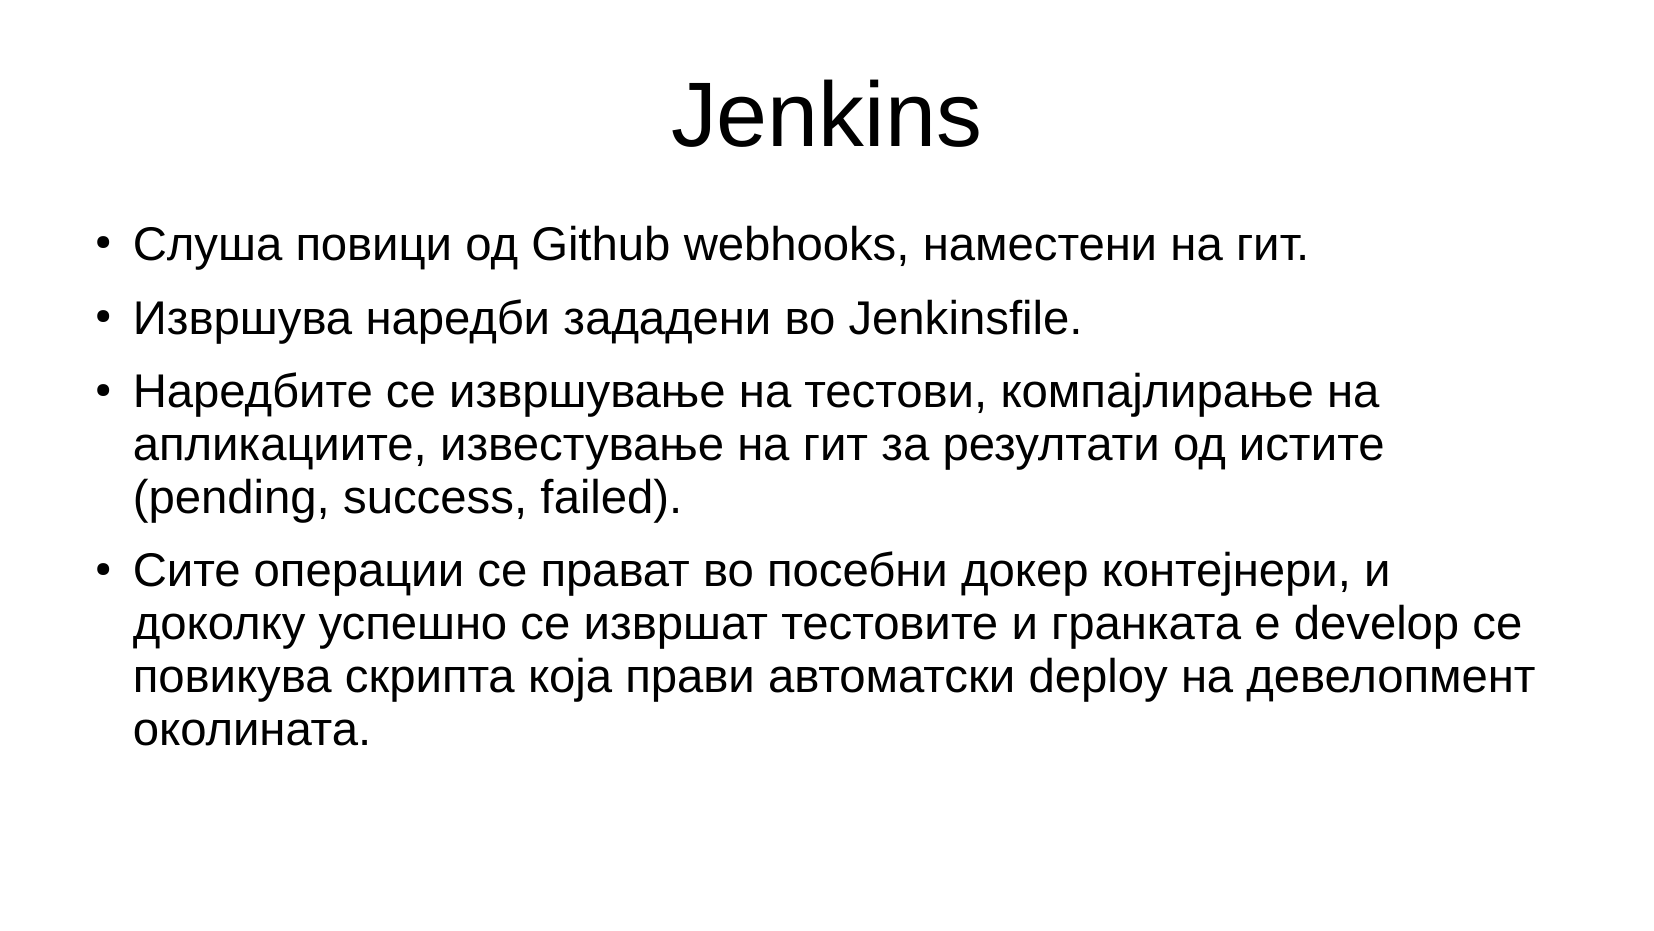

# Jenkins
Слуша повици од Github webhooks, наместени на гит.
Извршува наредби зададени во Jenkinsfile.
Наредбите се извршување на тестови, компајлирање на апликациите, известување на гит за резултати од истите (pending, success, failed).
Сите операции се прават во посебни докер контејнери, и доколку успешно се извршат тестовите и гранката е develop се повикува скрипта која прави автоматски deploy на девелопмент околината.